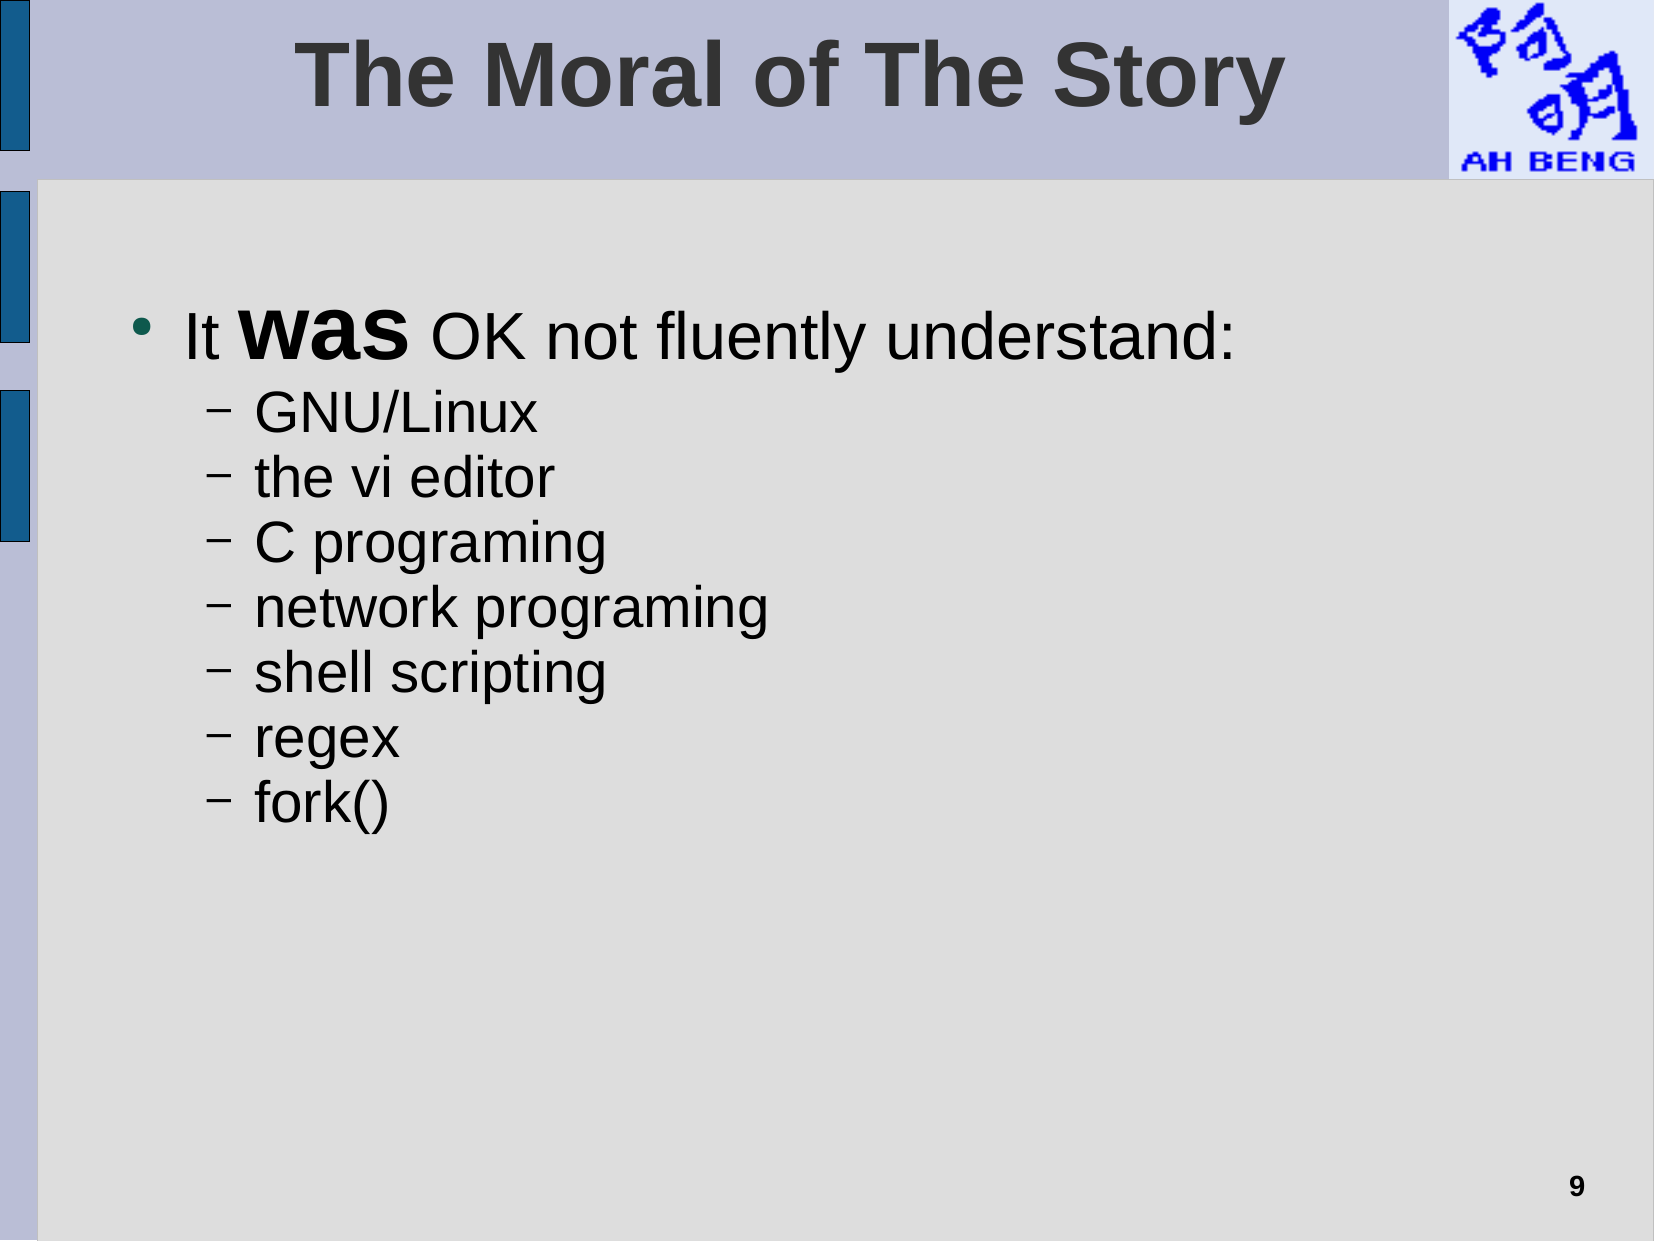

# The Moral of The Story
It was OK not fluently understand:
GNU/Linux
the vi editor
C programing
network programing
shell scripting
regex
fork()